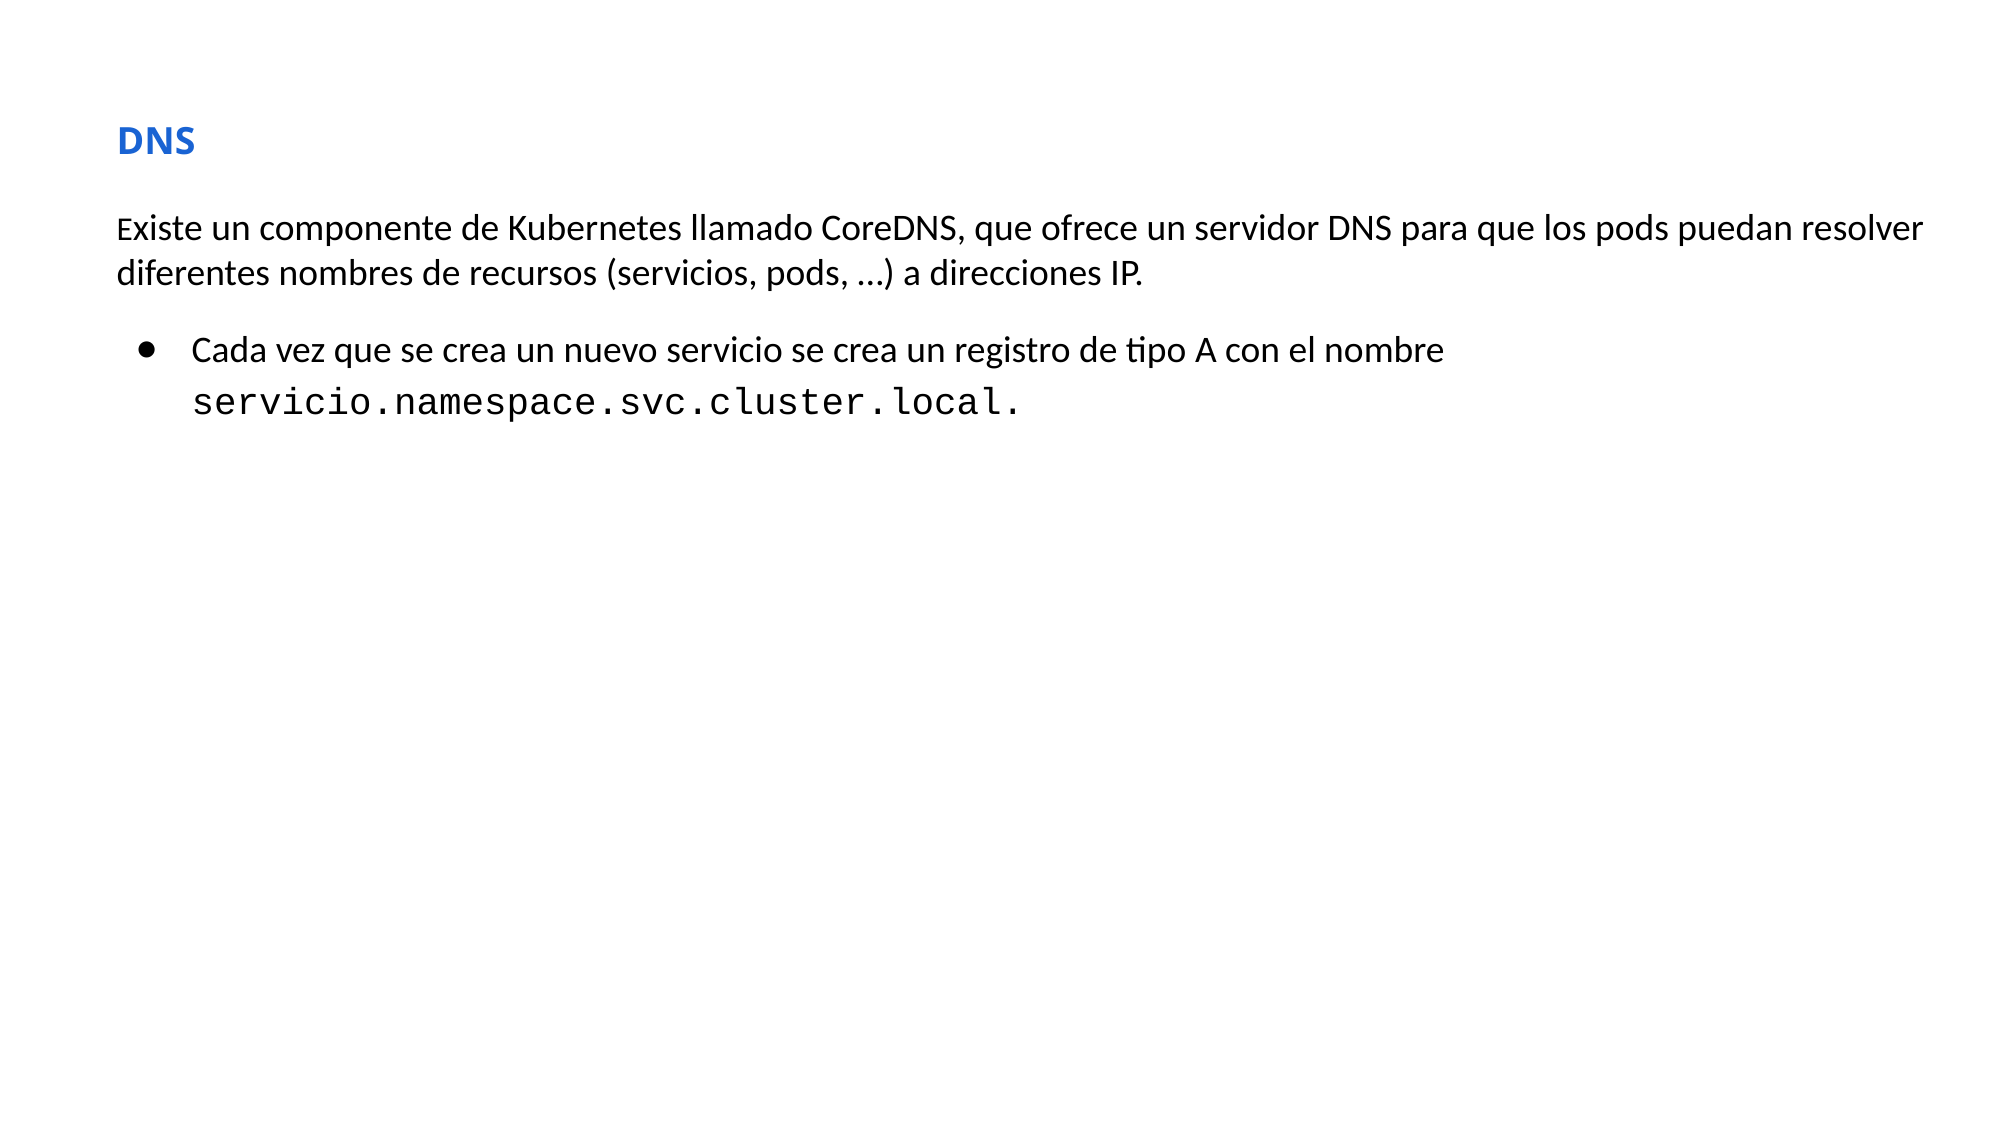

DNS
Existe un componente de Kubernetes llamado CoreDNS, que ofrece un servidor DNS para que los pods puedan resolver diferentes nombres de recursos (servicios, pods, …) a direcciones IP.
Cada vez que se crea un nuevo servicio se crea un registro de tipo A con el nombre servicio.namespace.svc.cluster.local.